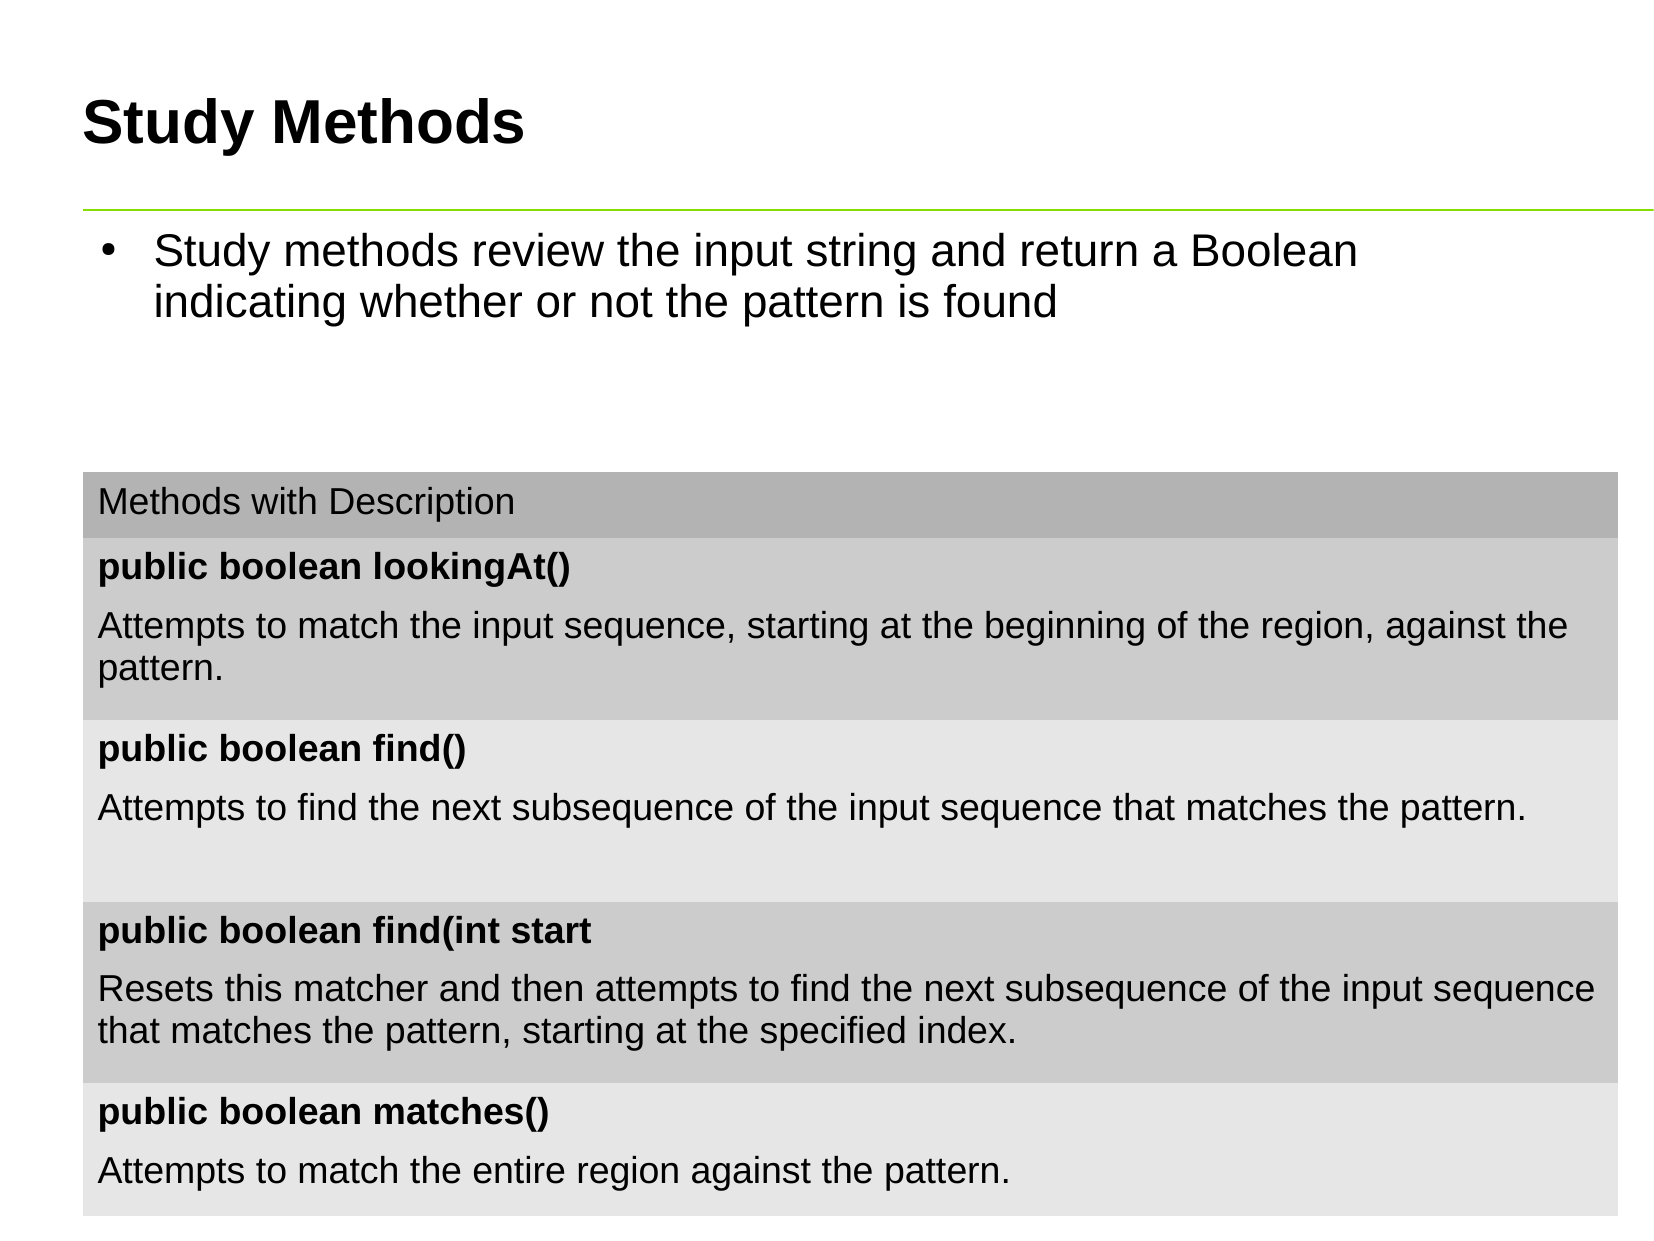

# Study Methods
Study methods review the input string and return a Boolean indicating whether or not the pattern is found
| Methods with Description |
| --- |
| public boolean lookingAt() Attempts to match the input sequence, starting at the beginning of the region, against the pattern. |
| public boolean find() Attempts to find the next subsequence of the input sequence that matches the pattern. |
| public boolean find(int start Resets this matcher and then attempts to find the next subsequence of the input sequence that matches the pattern, starting at the specified index. |
| public boolean matches() Attempts to match the entire region against the pattern. |